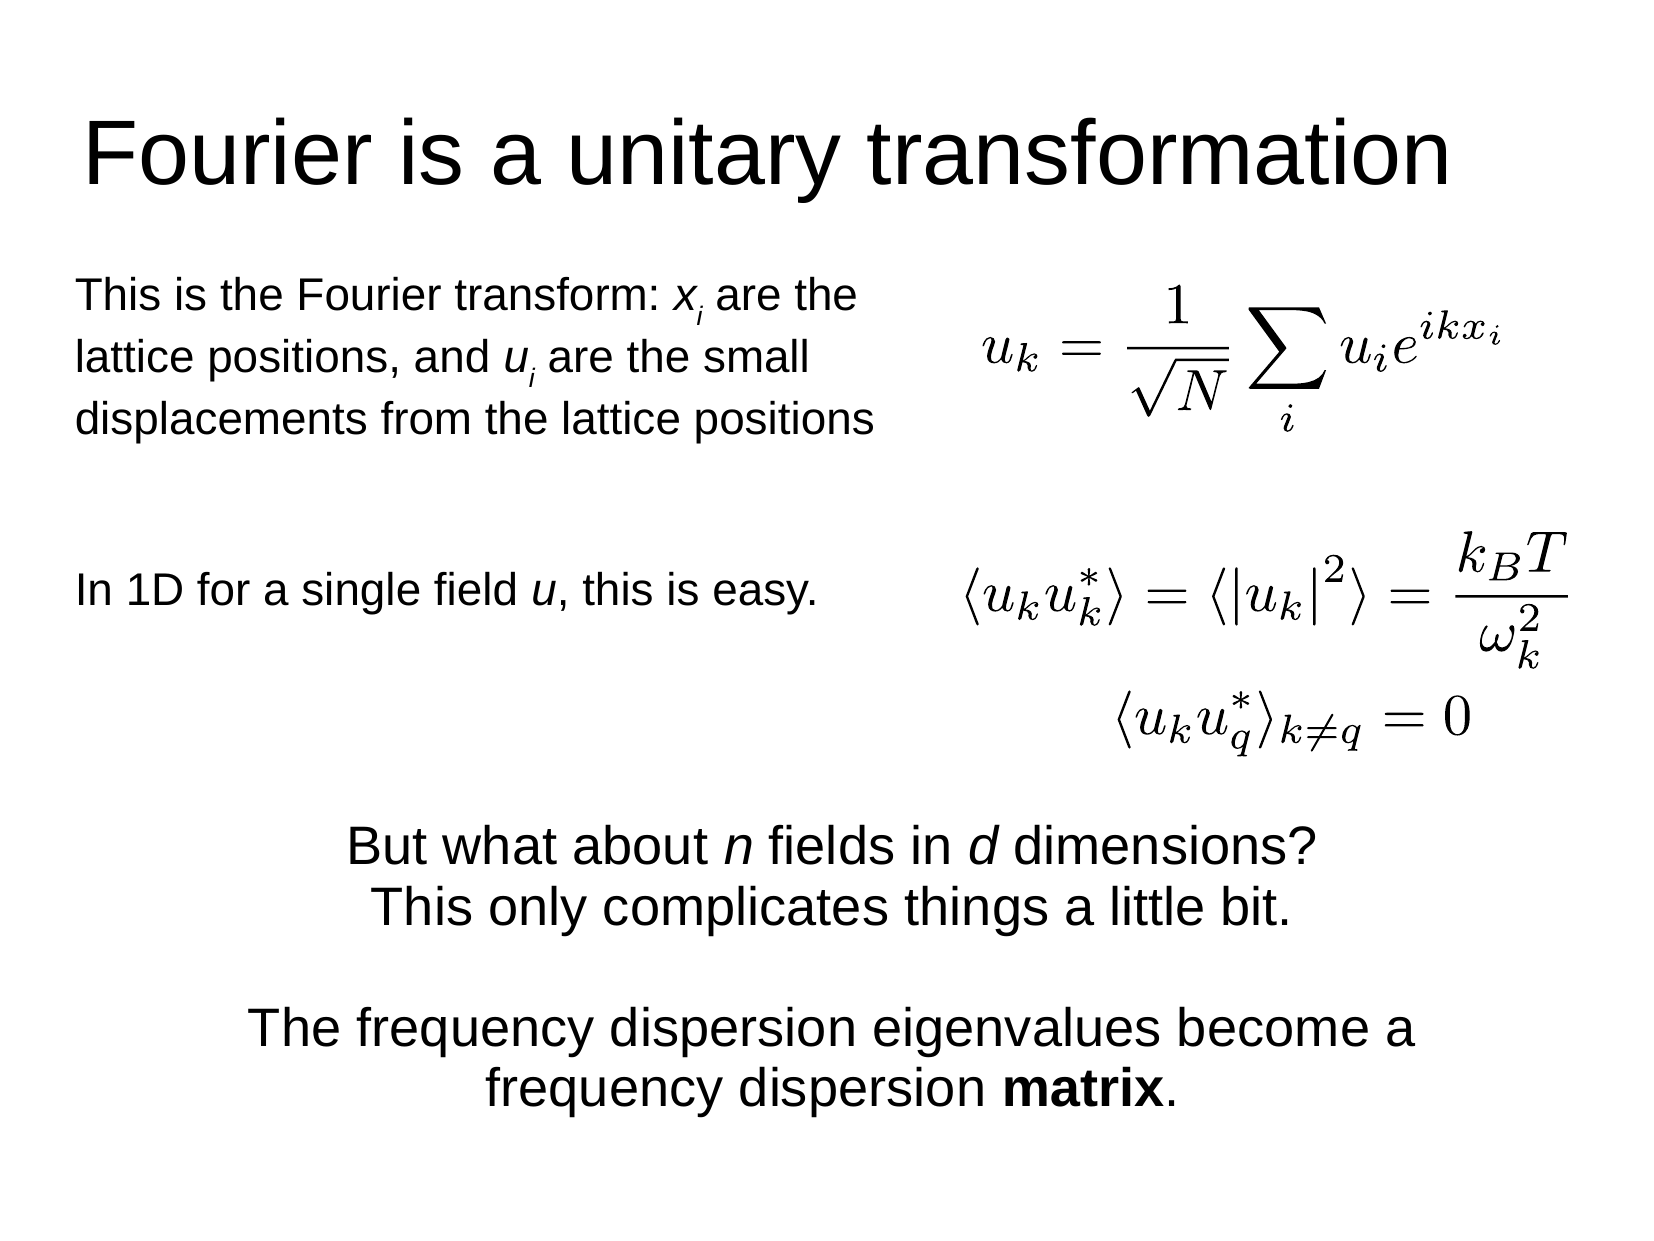

# Fourier is a unitary transformation
This is the Fourier transform: xi are the lattice positions, and ui are the small displacements from the lattice positions
In 1D for a single field u, this is easy.
But what about n fields in d dimensions?
This only complicates things a little bit.
The frequency dispersion eigenvalues become a
frequency dispersion matrix.